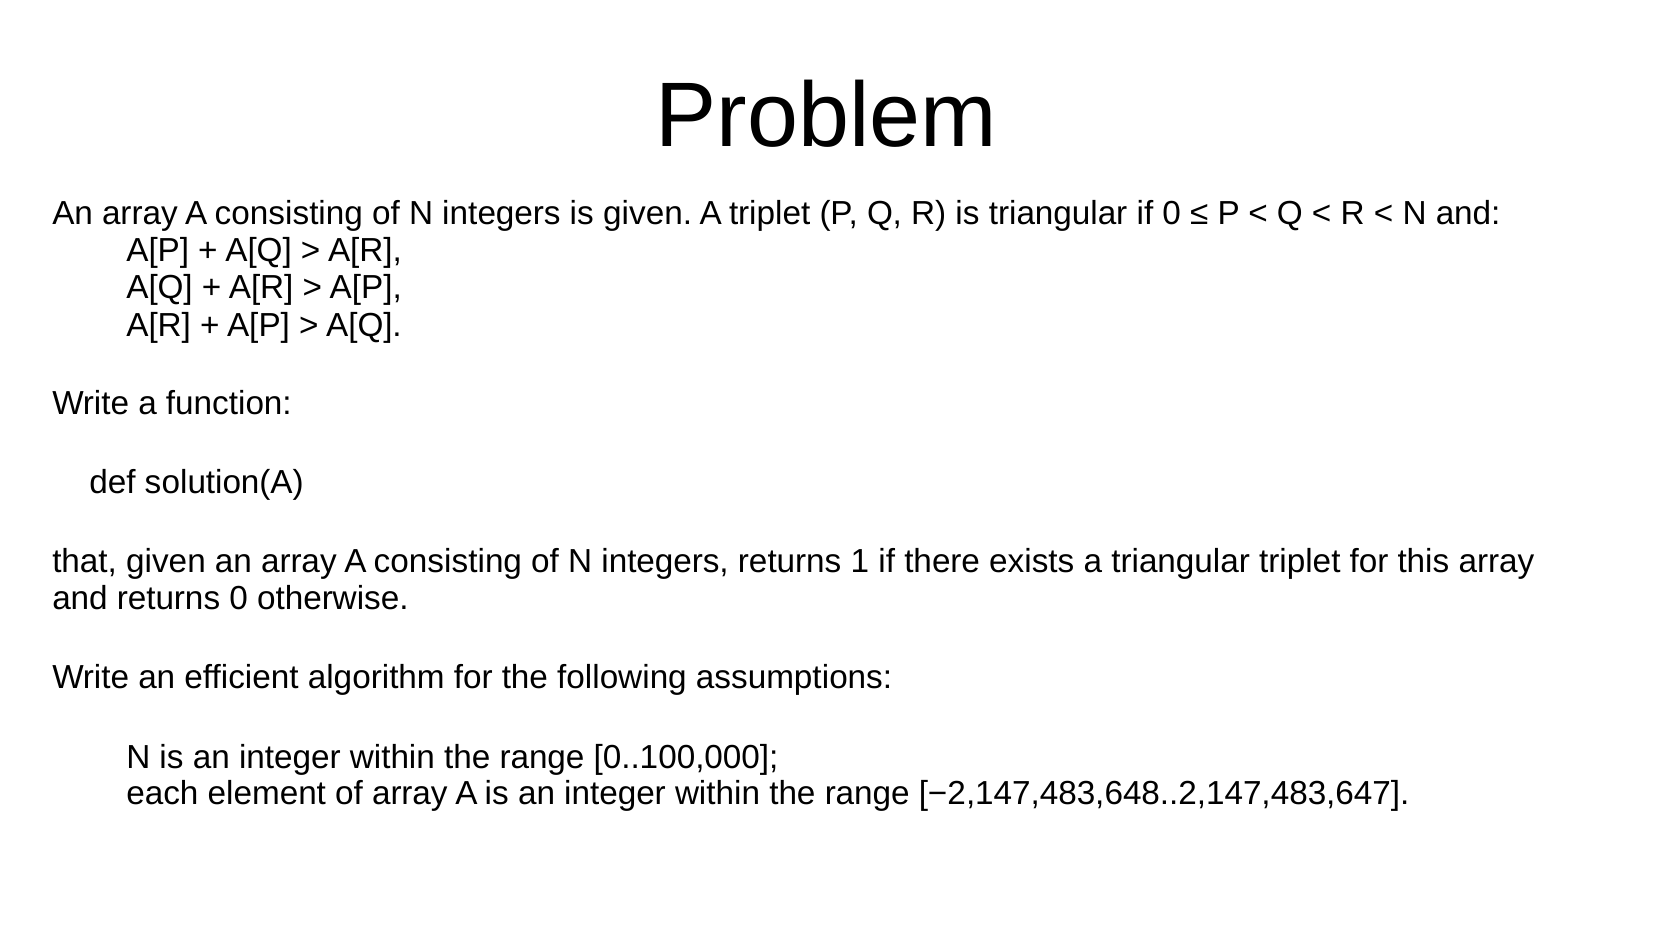

# Problem
An array A consisting of N integers is given. A triplet (P, Q, R) is triangular if 0 ≤ P < Q < R < N and:
 A[P] + A[Q] > A[R],
 A[Q] + A[R] > A[P],
 A[R] + A[P] > A[Q].
Write a function:
 def solution(A)
that, given an array A consisting of N integers, returns 1 if there exists a triangular triplet for this array and returns 0 otherwise.
Write an efficient algorithm for the following assumptions:
 N is an integer within the range [0..100,000];
 each element of array A is an integer within the range [−2,147,483,648..2,147,483,647].